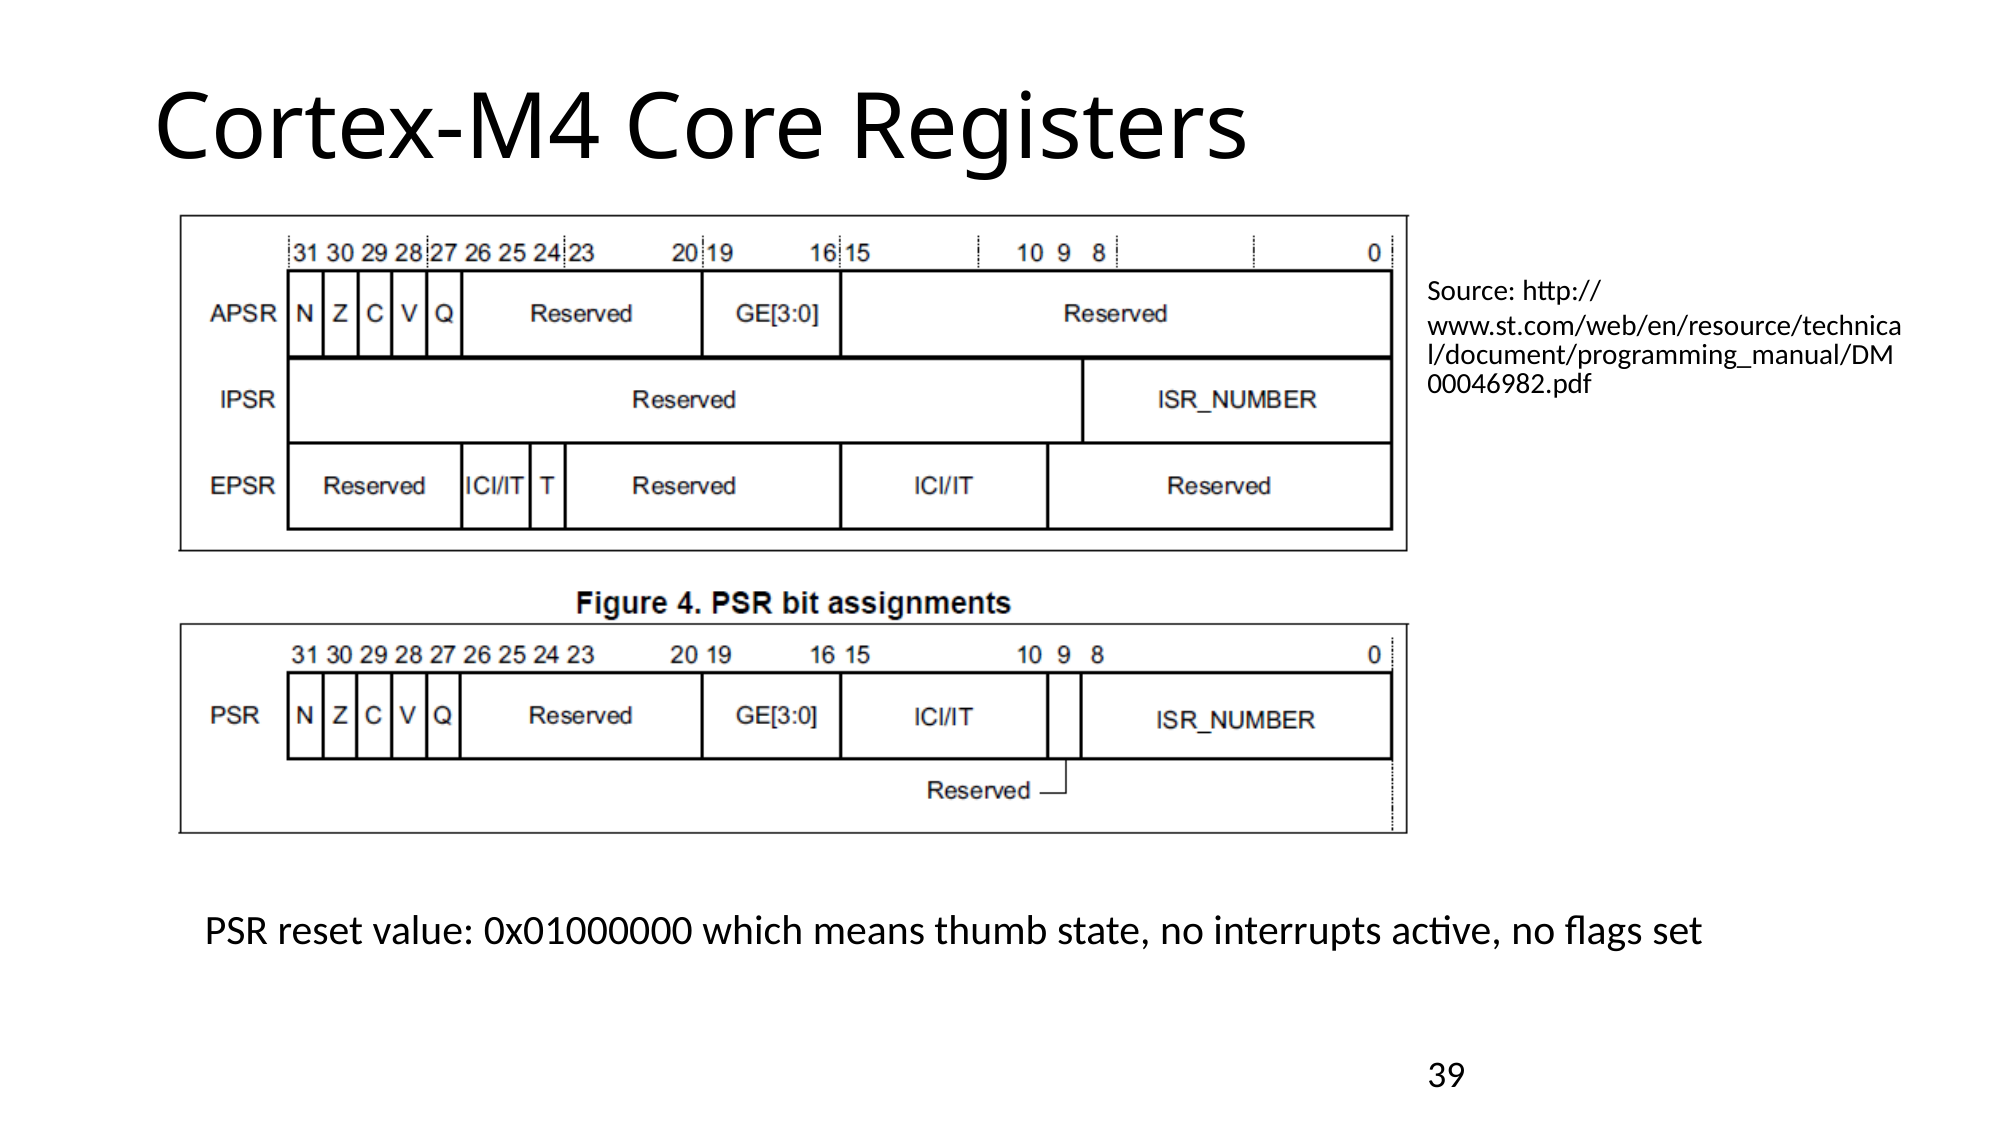

Cortex-M4 Core Registers
Source: http://www.st.com/web/en/resource/technical/document/programming_manual/DM00046982.pdf
PSR reset value: 0x01000000 which means thumb state, no interrupts active, no flags set